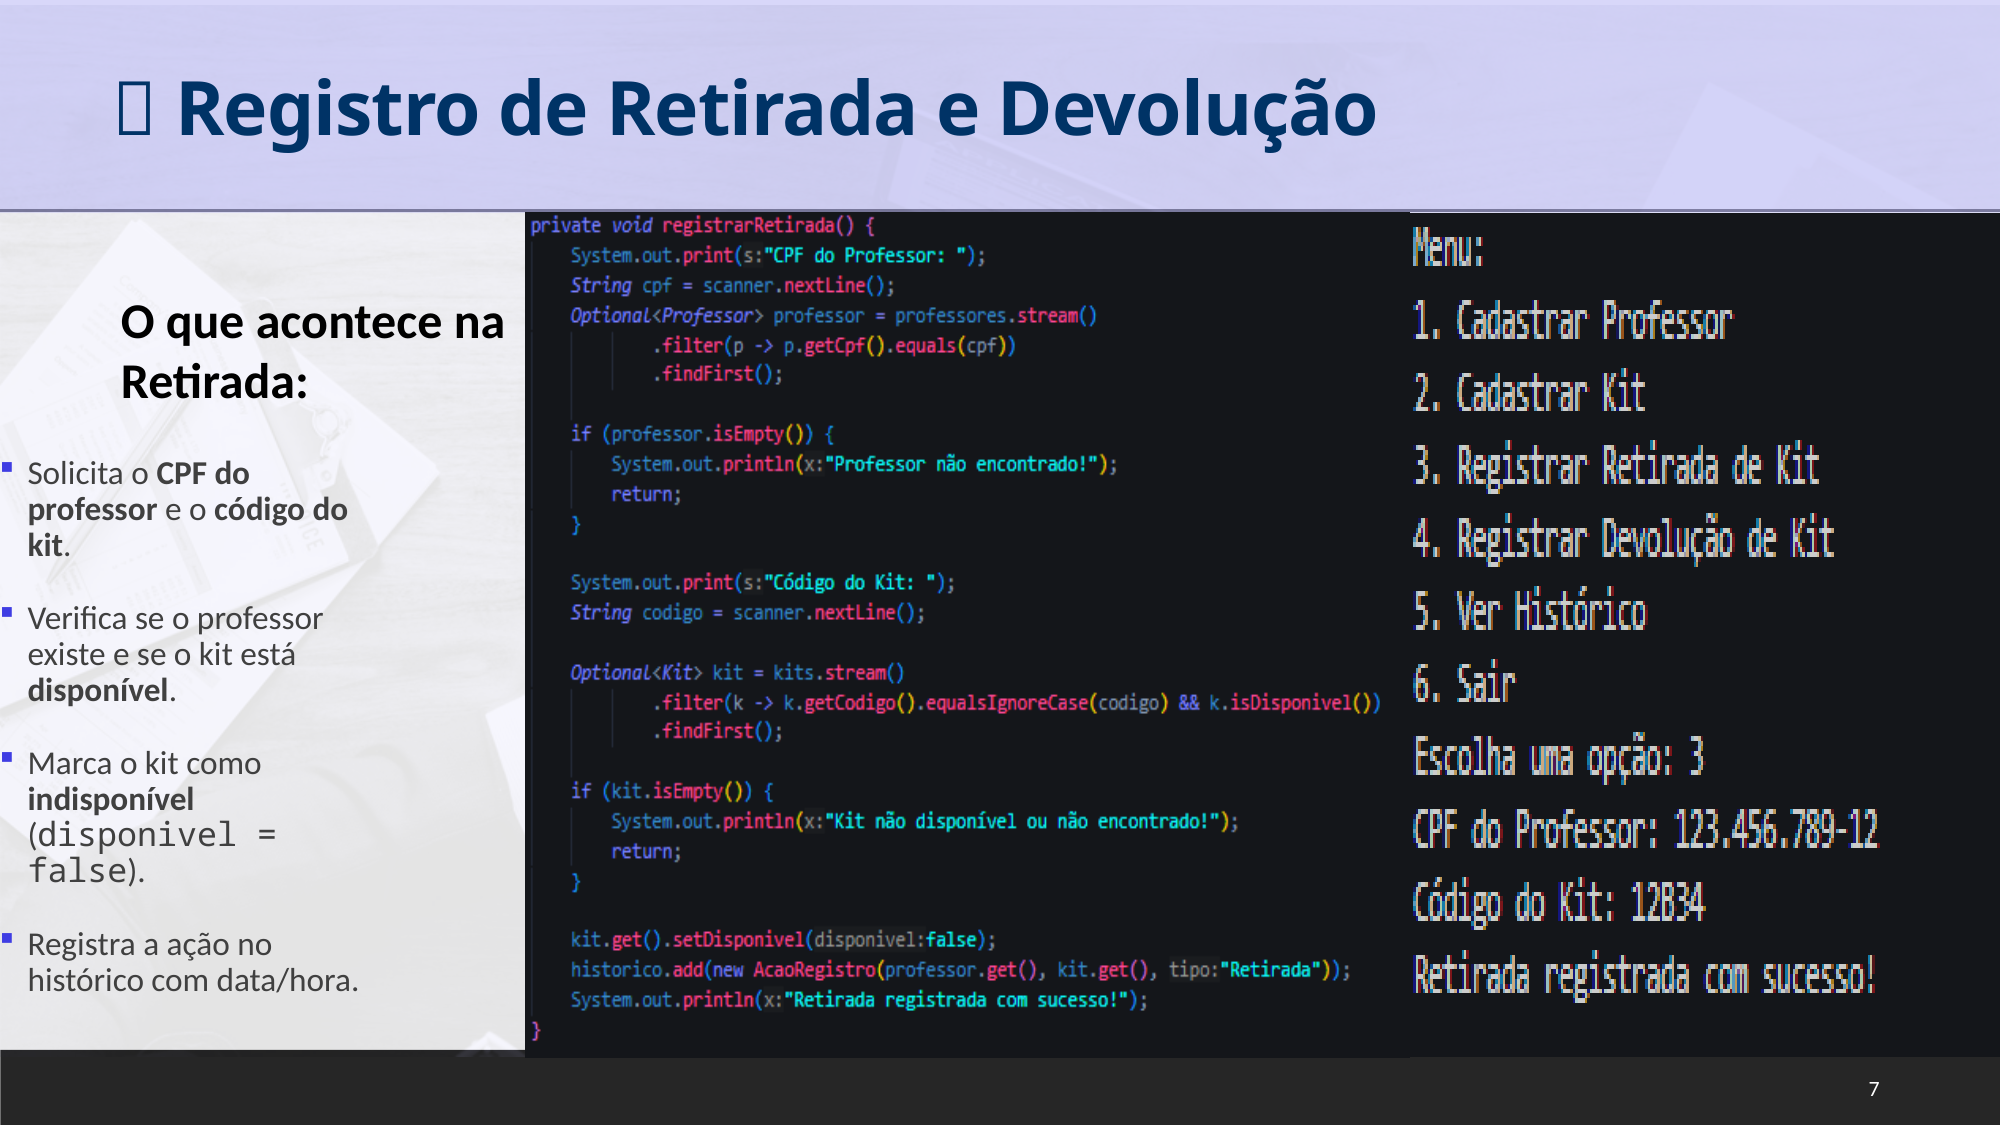

# 🔄 Registro de Retirada e Devolução
O que acontece na Retirada:
Solicita o CPF do professor e o código do kit.
Verifica se o professor existe e se o kit está disponível.
Marca o kit como indisponível (disponivel = false).
Registra a ação no histórico com data/hora.